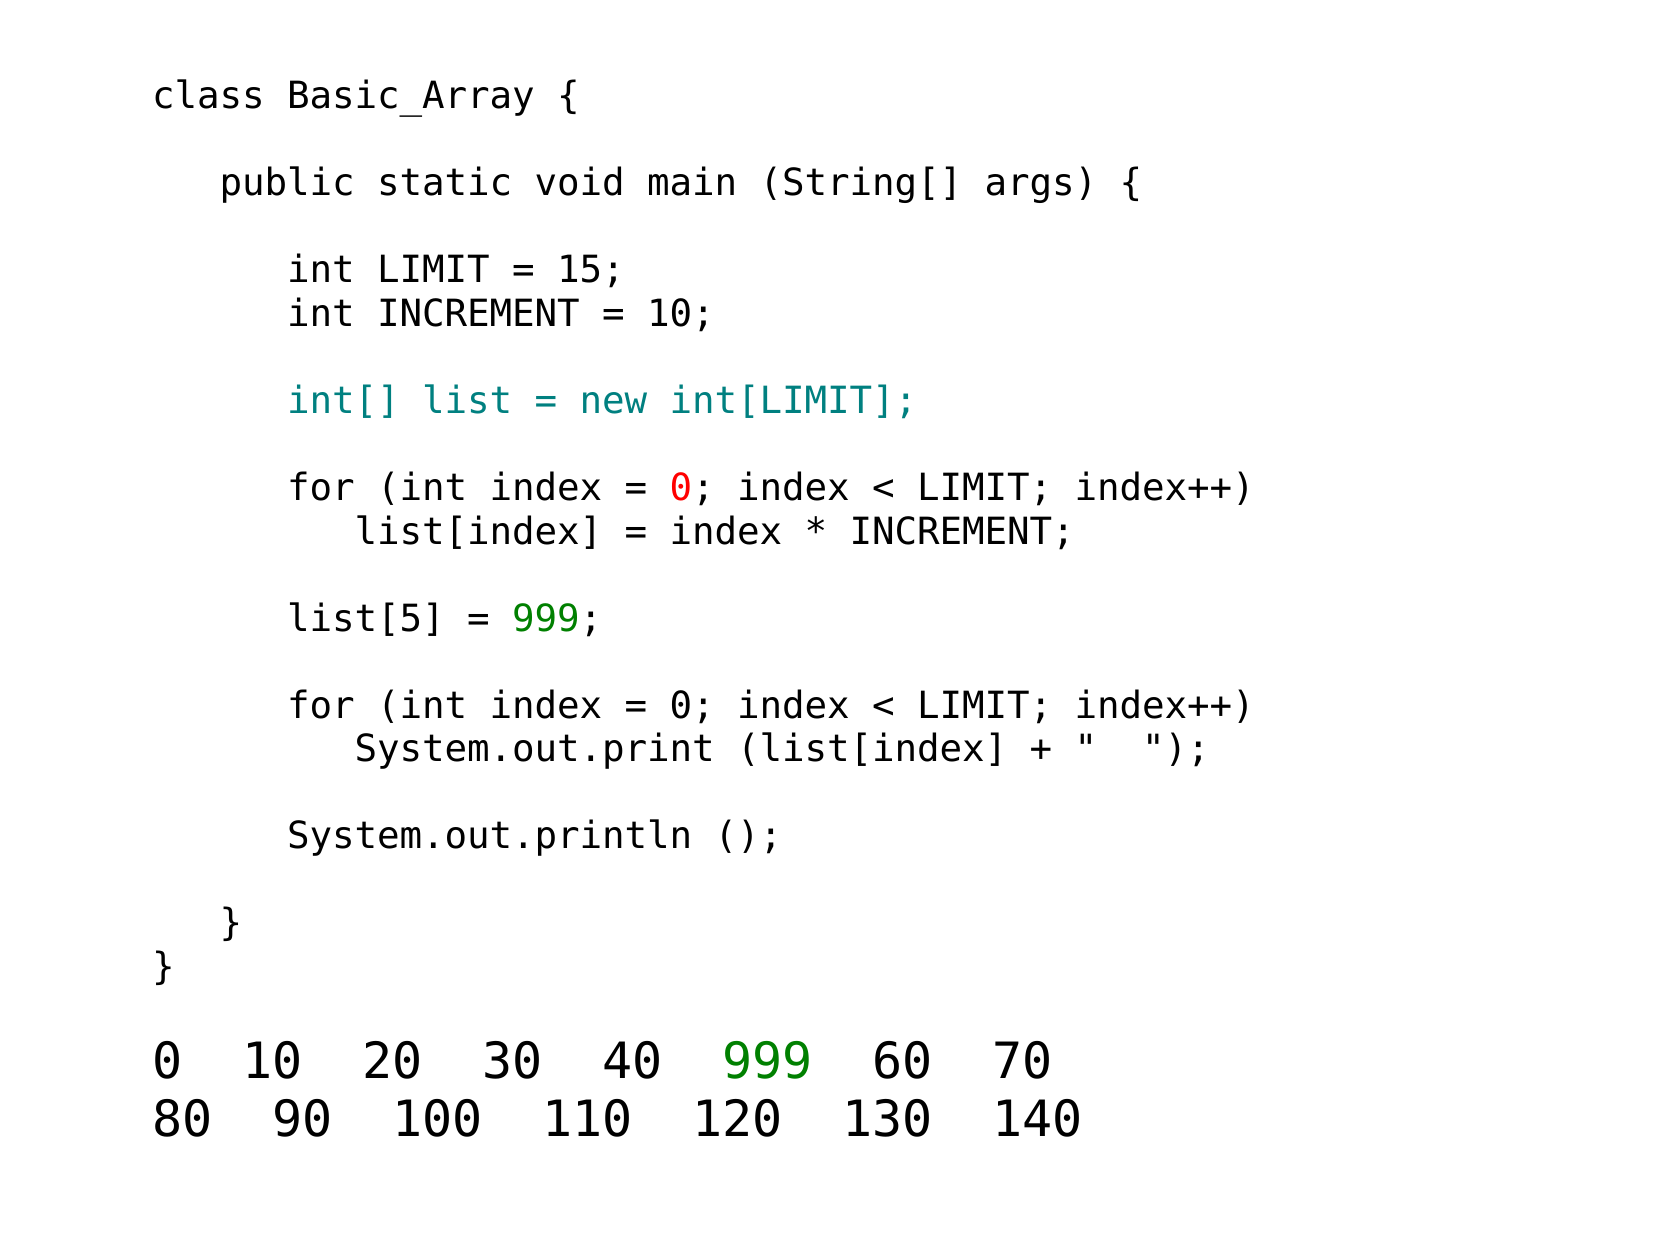

class Basic_Array {
 public static void main (String[] args) {
 int LIMIT = 15;
 int INCREMENT = 10;
 int[] list = new int[LIMIT];
 for (int index = 0; index < LIMIT; index++)
 list[index] = index * INCREMENT;
 list[5] = 999;
 for (int index = 0; index < LIMIT; index++)
 System.out.print (list[index] + " ");
 System.out.println ();
 }
}
0 10 20 30 40 999 60 70
80 90 100 110 120 130 140